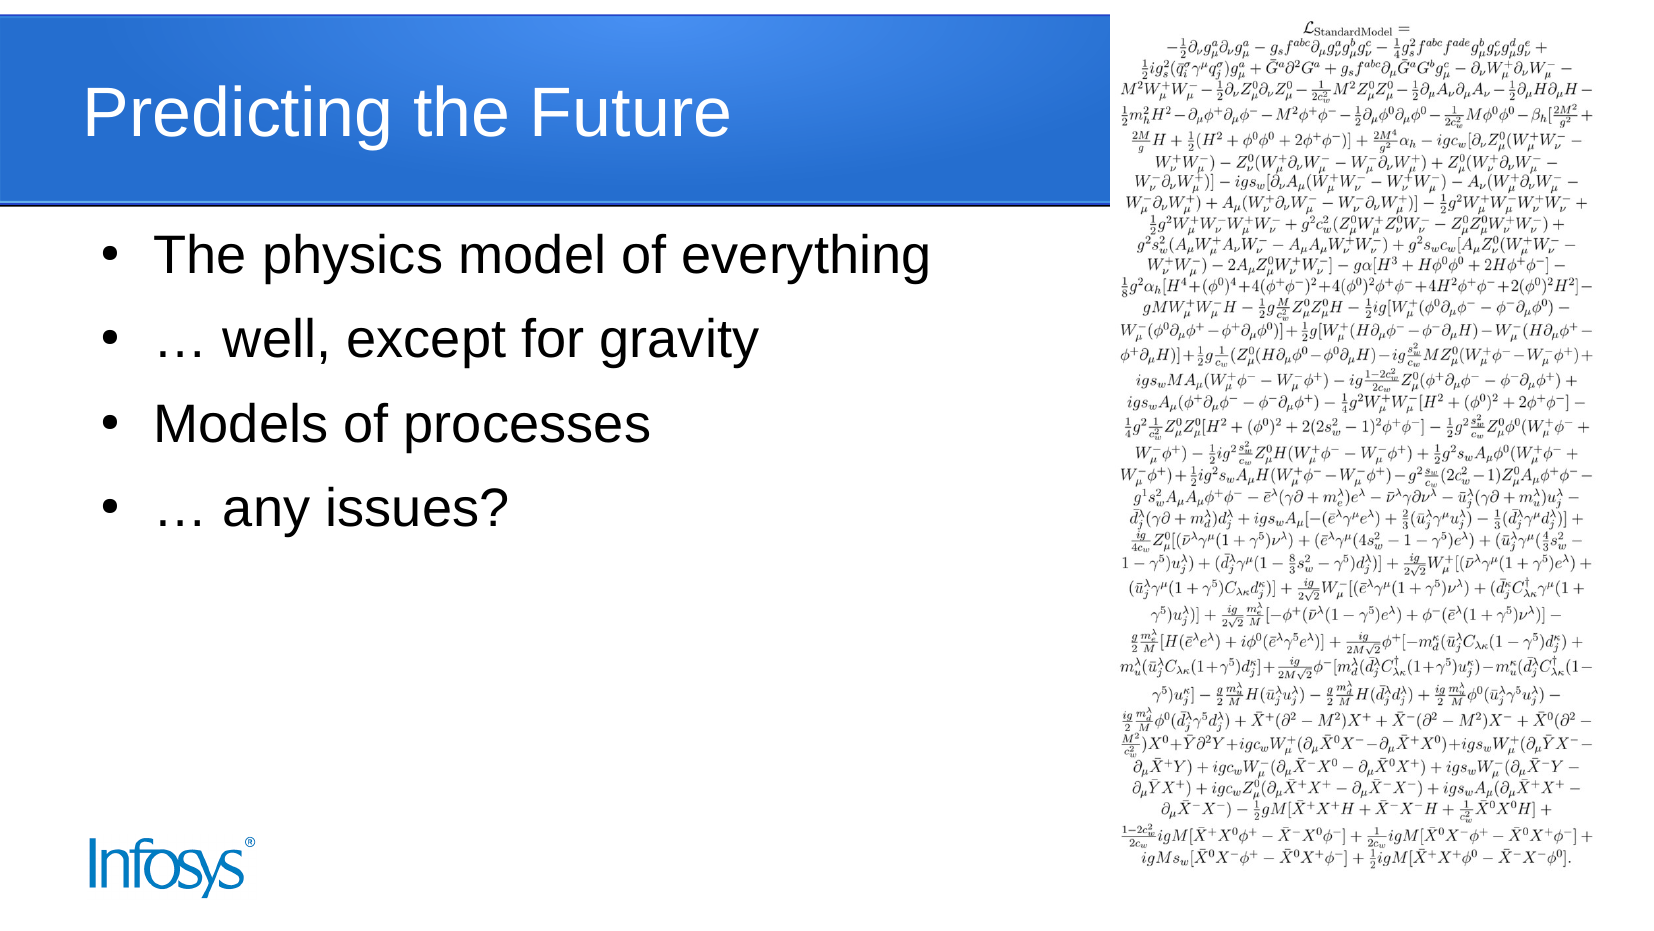

# Predicting the Future
The physics model of everything
… well, except for gravity
Models of processes
… any issues?